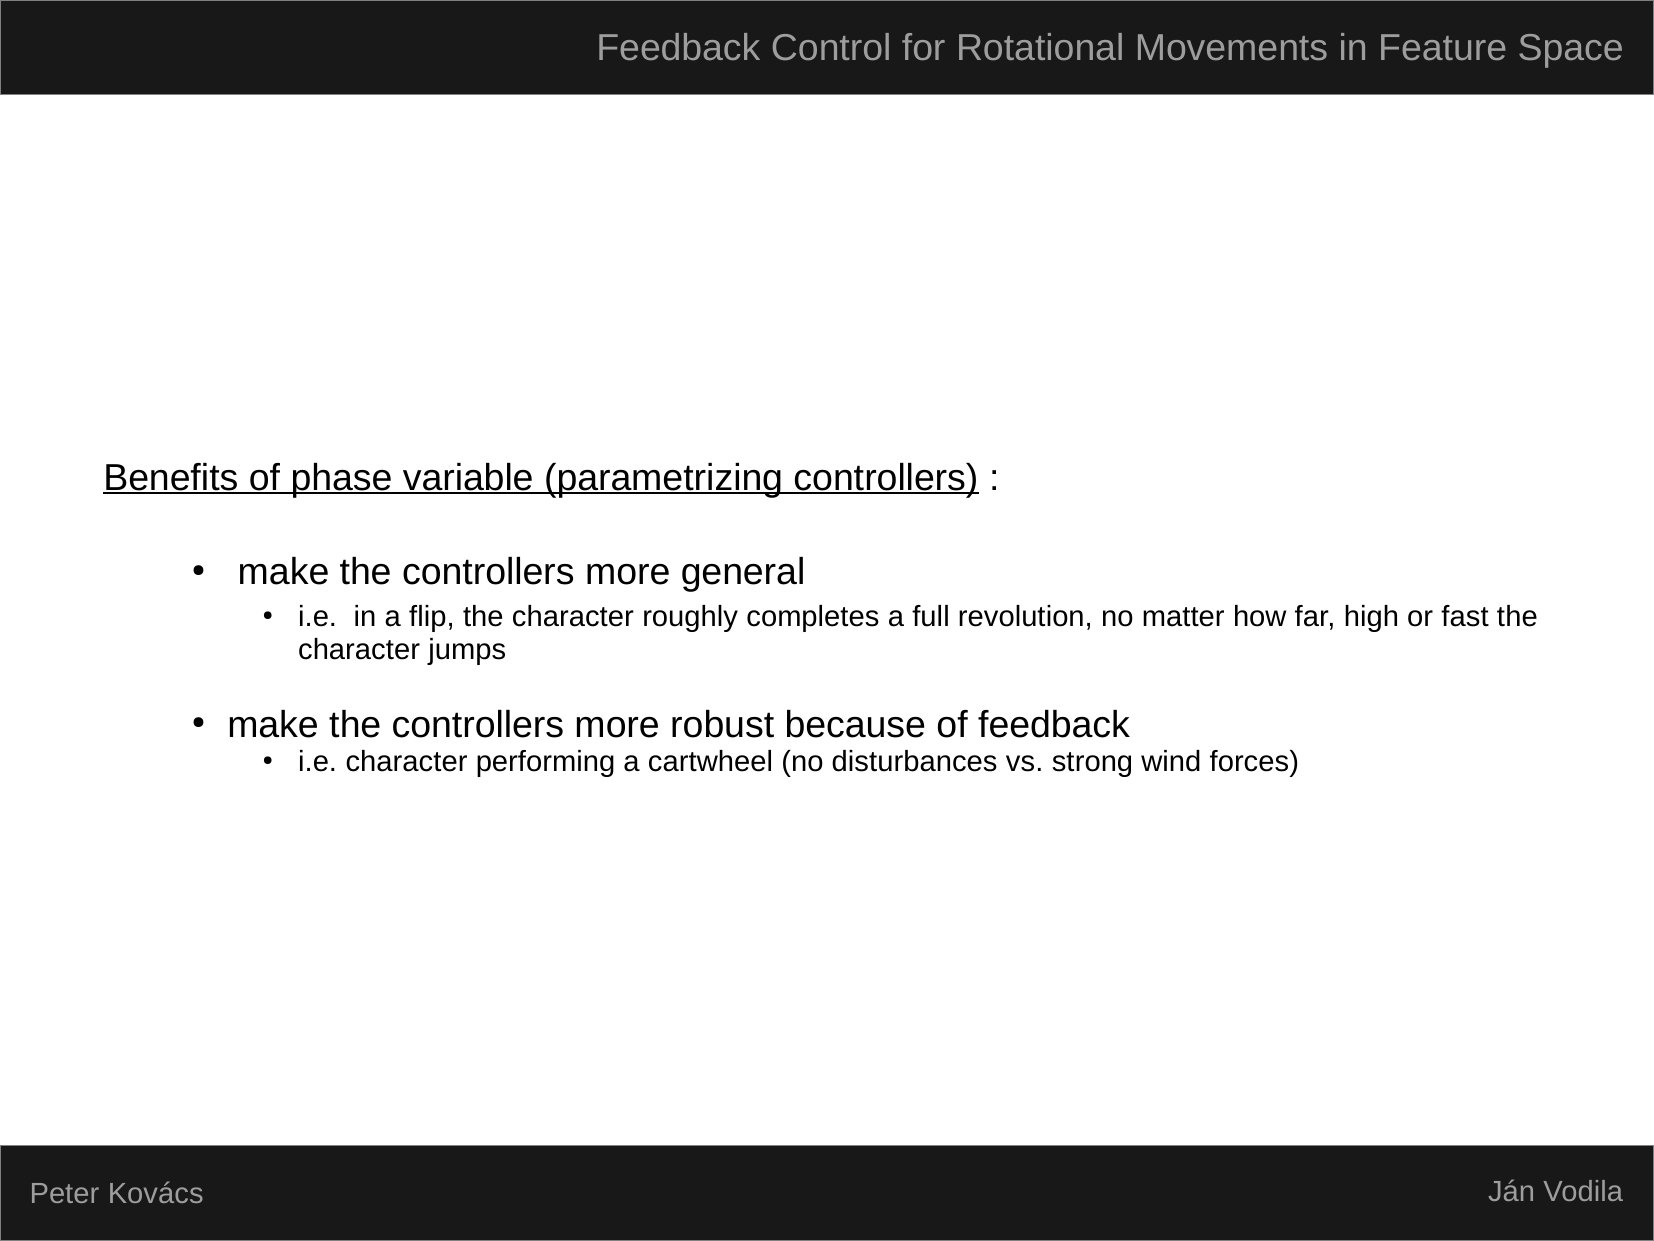

# Feedback Control for Rotational Movements in Feature Space
Benefits of phase variable (parametrizing controllers) :
 make the controllers more general
i.e. in a flip, the character roughly completes a full revolution, no matter how far, high or fast the character jumps
make the controllers more robust because of feedback
i.e. character performing a cartwheel (no disturbances vs. strong wind forces)
Ján Vodila
Peter Kovács